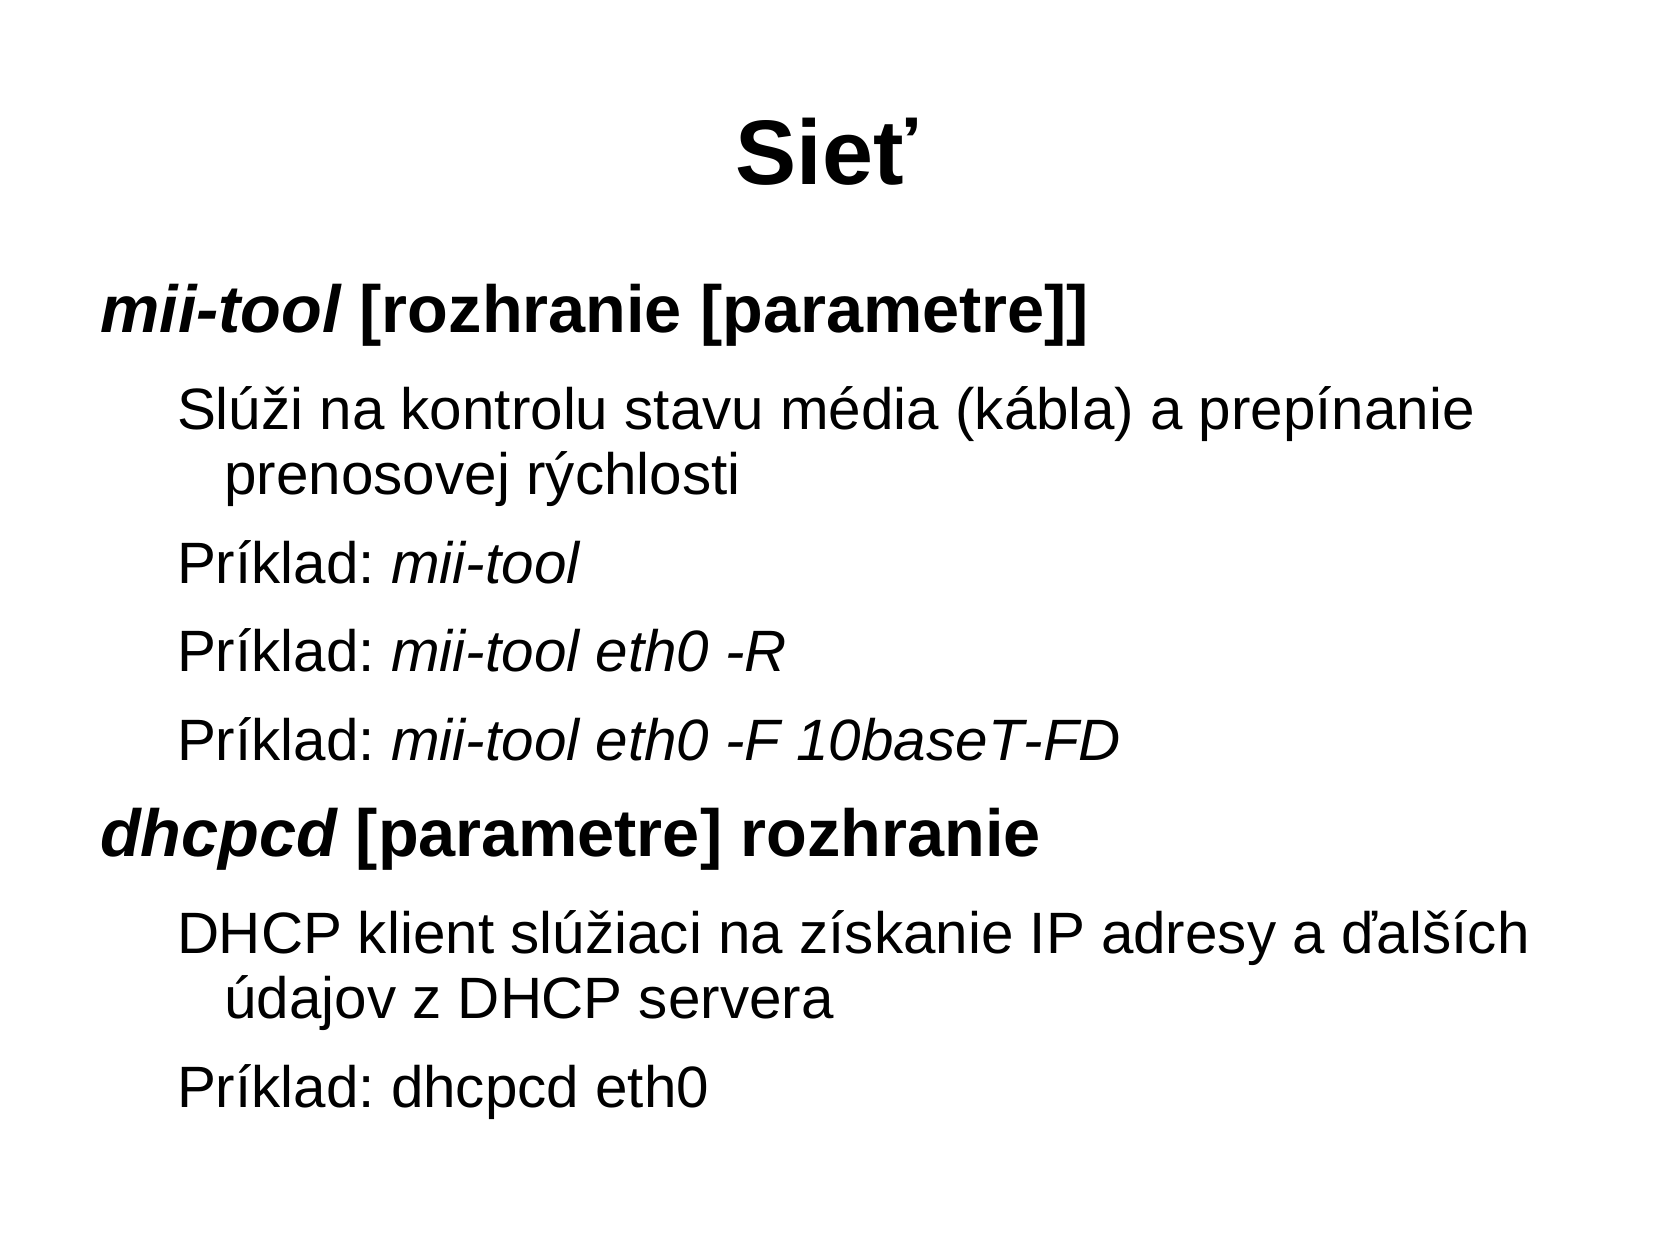

# Sieť
mii-tool [rozhranie [parametre]]
Slúži na kontrolu stavu média (kábla) a prepínanie prenosovej rýchlosti
Príklad: mii-tool
Príklad: mii-tool eth0 -R
Príklad: mii-tool eth0 -F 10baseT-FD
dhcpcd [parametre] rozhranie
DHCP klient slúžiaci na získanie IP adresy a ďalších údajov z DHCP servera
Príklad: dhcpcd eth0